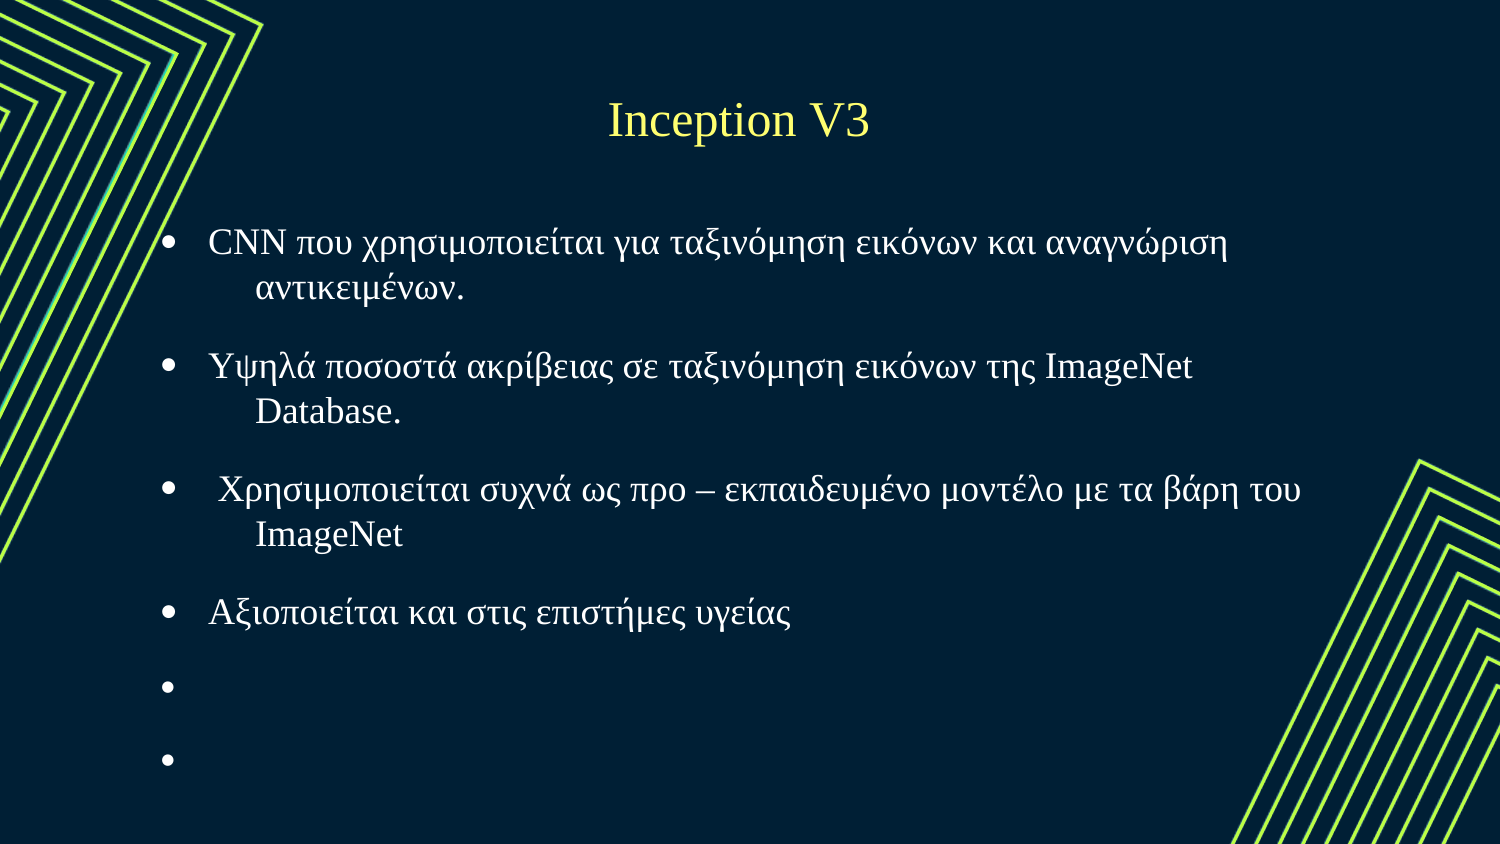

# Inception V3
CNN που χρησιμοποιείται για ταξινόμηση εικόνων και αναγνώριση αντικειμένων.
Υψηλά ποσοστά ακρίβειας σε ταξινόμηση εικόνων της ImageNet Database.
 Χρησιμοποιείται συχνά ως προ – εκπαιδευμένο μοντέλο με τα βάρη του ImageNet
Αξιοποιείται και στις επιστήμες υγείας